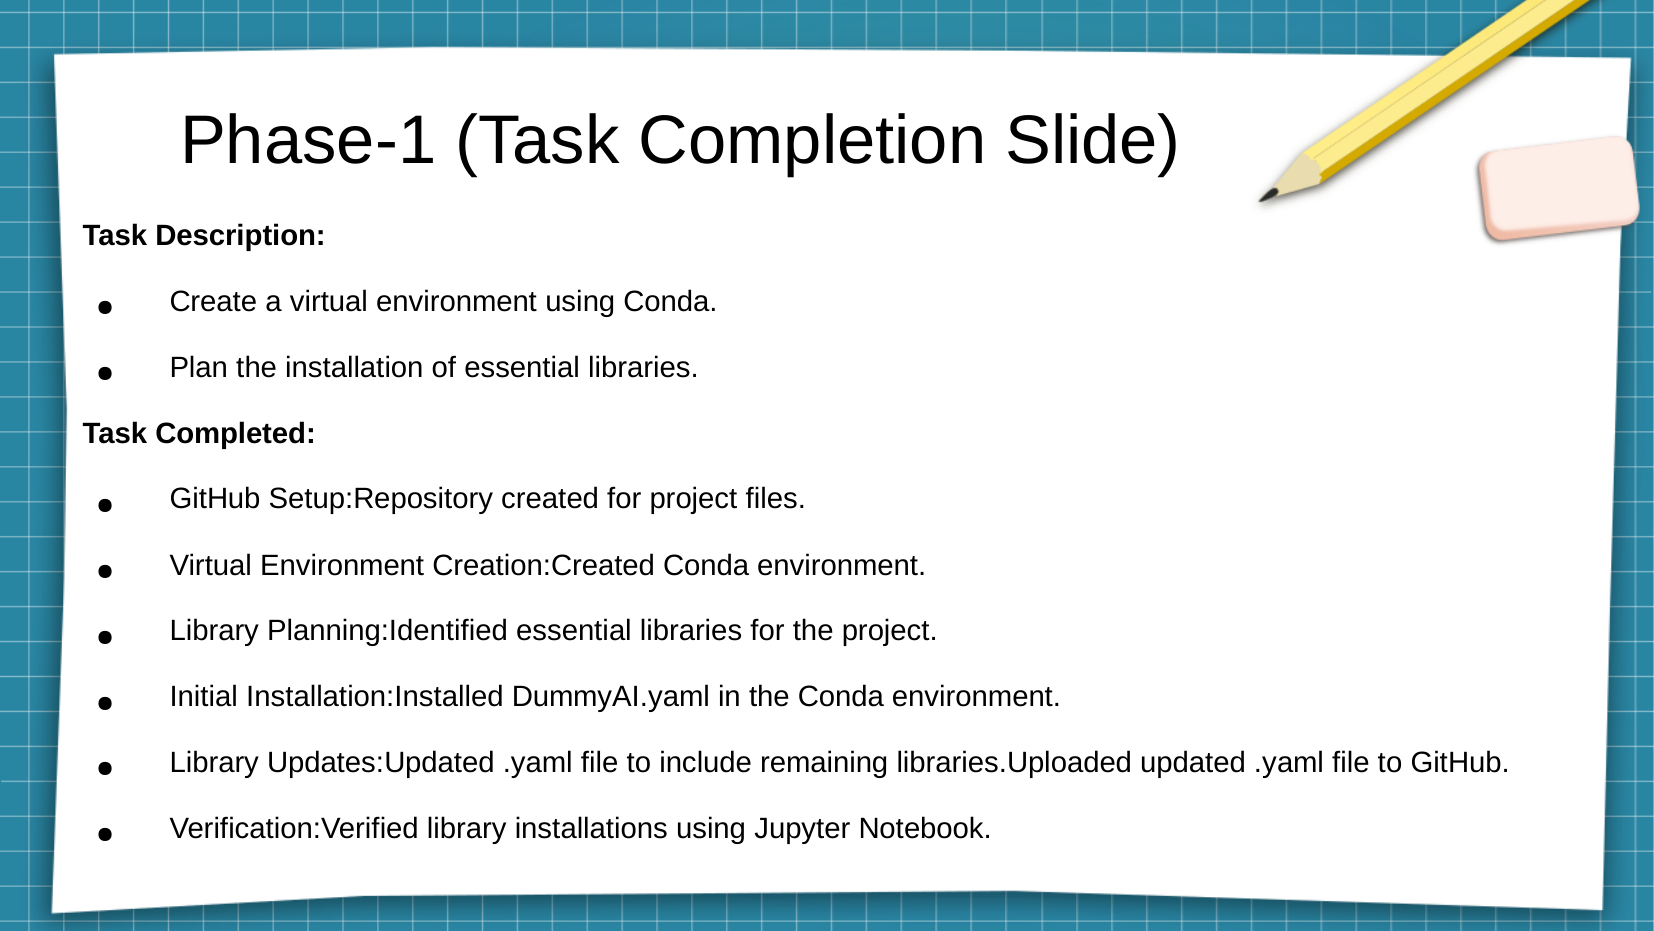

# Phase-1 (Task Completion Slide)
Task Description:
 Create a virtual environment using Conda.
 Plan the installation of essential libraries.
Task Completed:
 GitHub Setup:Repository created for project files.
 Virtual Environment Creation:Created Conda environment.
 Library Planning:Identified essential libraries for the project.
 Initial Installation:Installed DummyAI.yaml in the Conda environment.
 Library Updates:Updated .yaml file to include remaining libraries.Uploaded updated .yaml file to GitHub.
 Verification:Verified library installations using Jupyter Notebook.